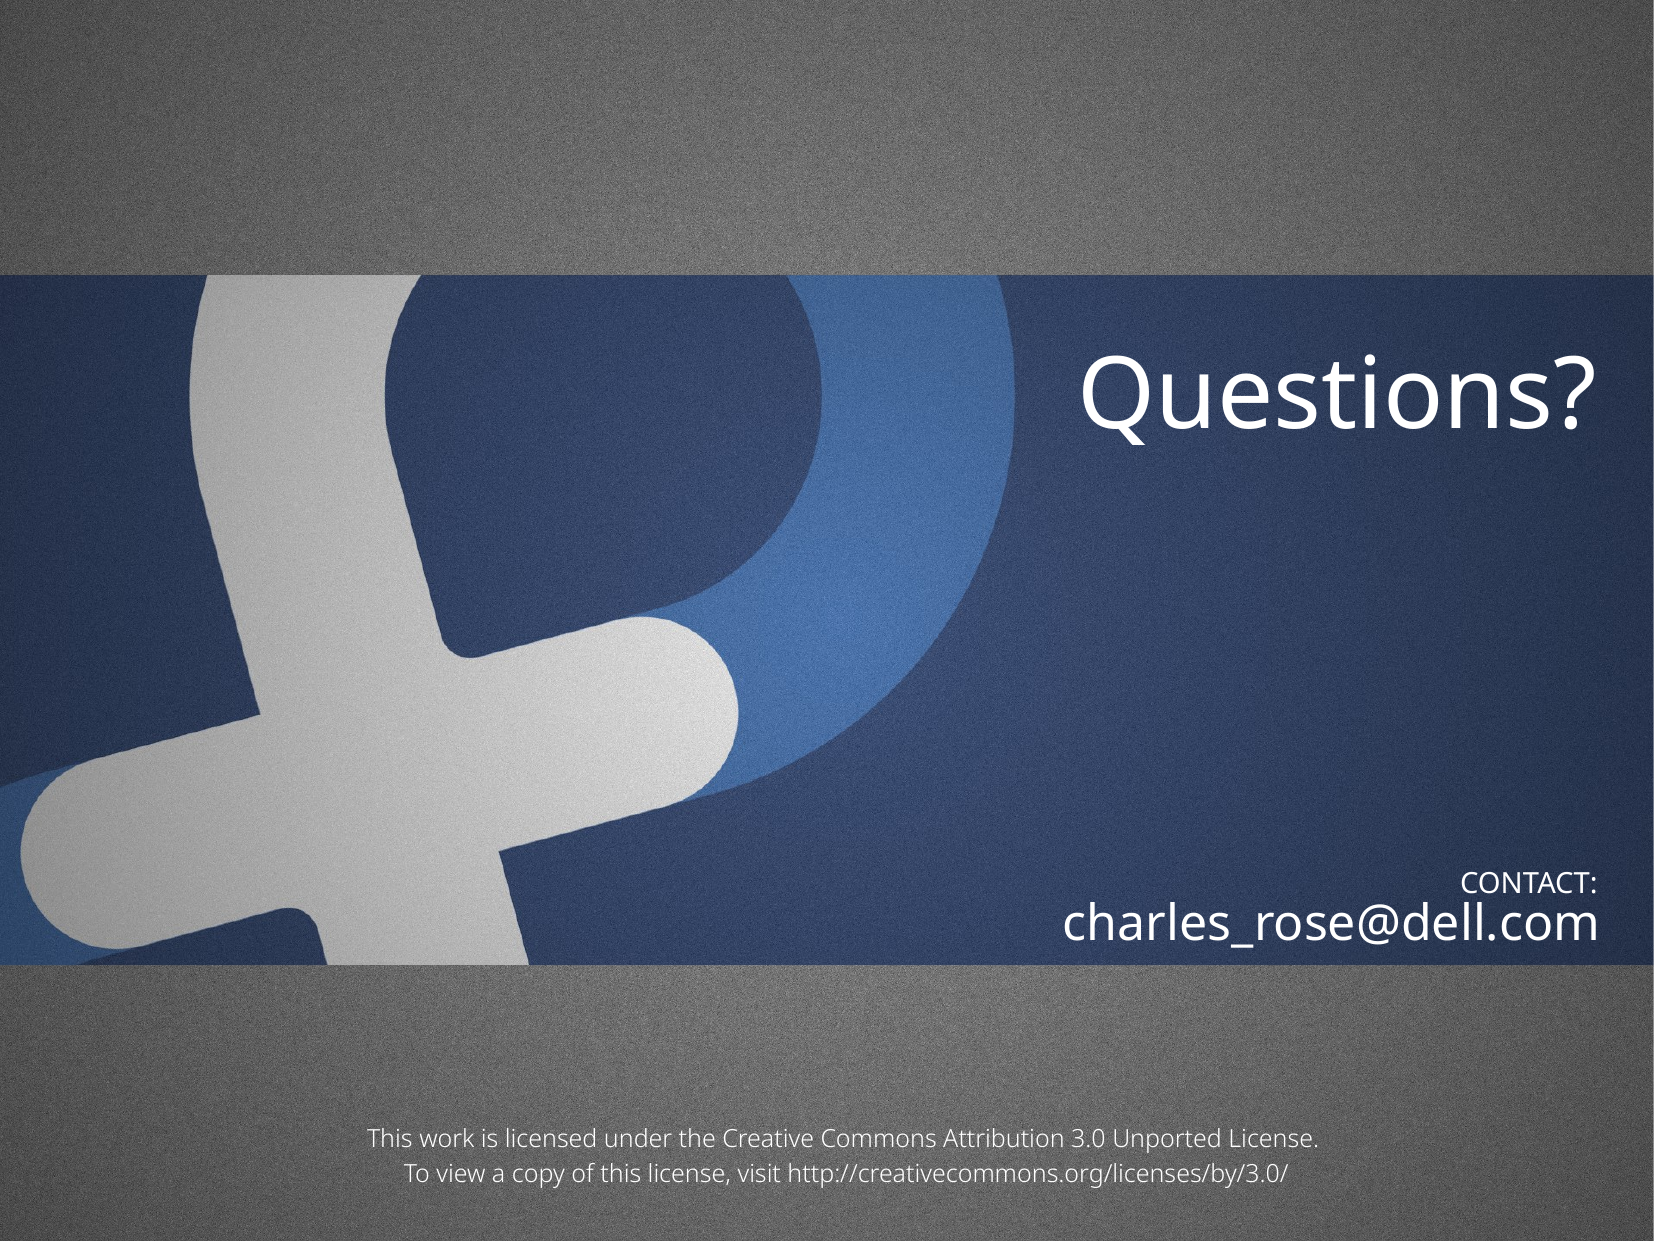

# Questions?
CONTACT:
charles_rose@dell.com
This work is licensed under the Creative Commons Attribution 3.0 Unported License.
 To view a copy of this license, visit http://creativecommons.org/licenses/by/3.0/